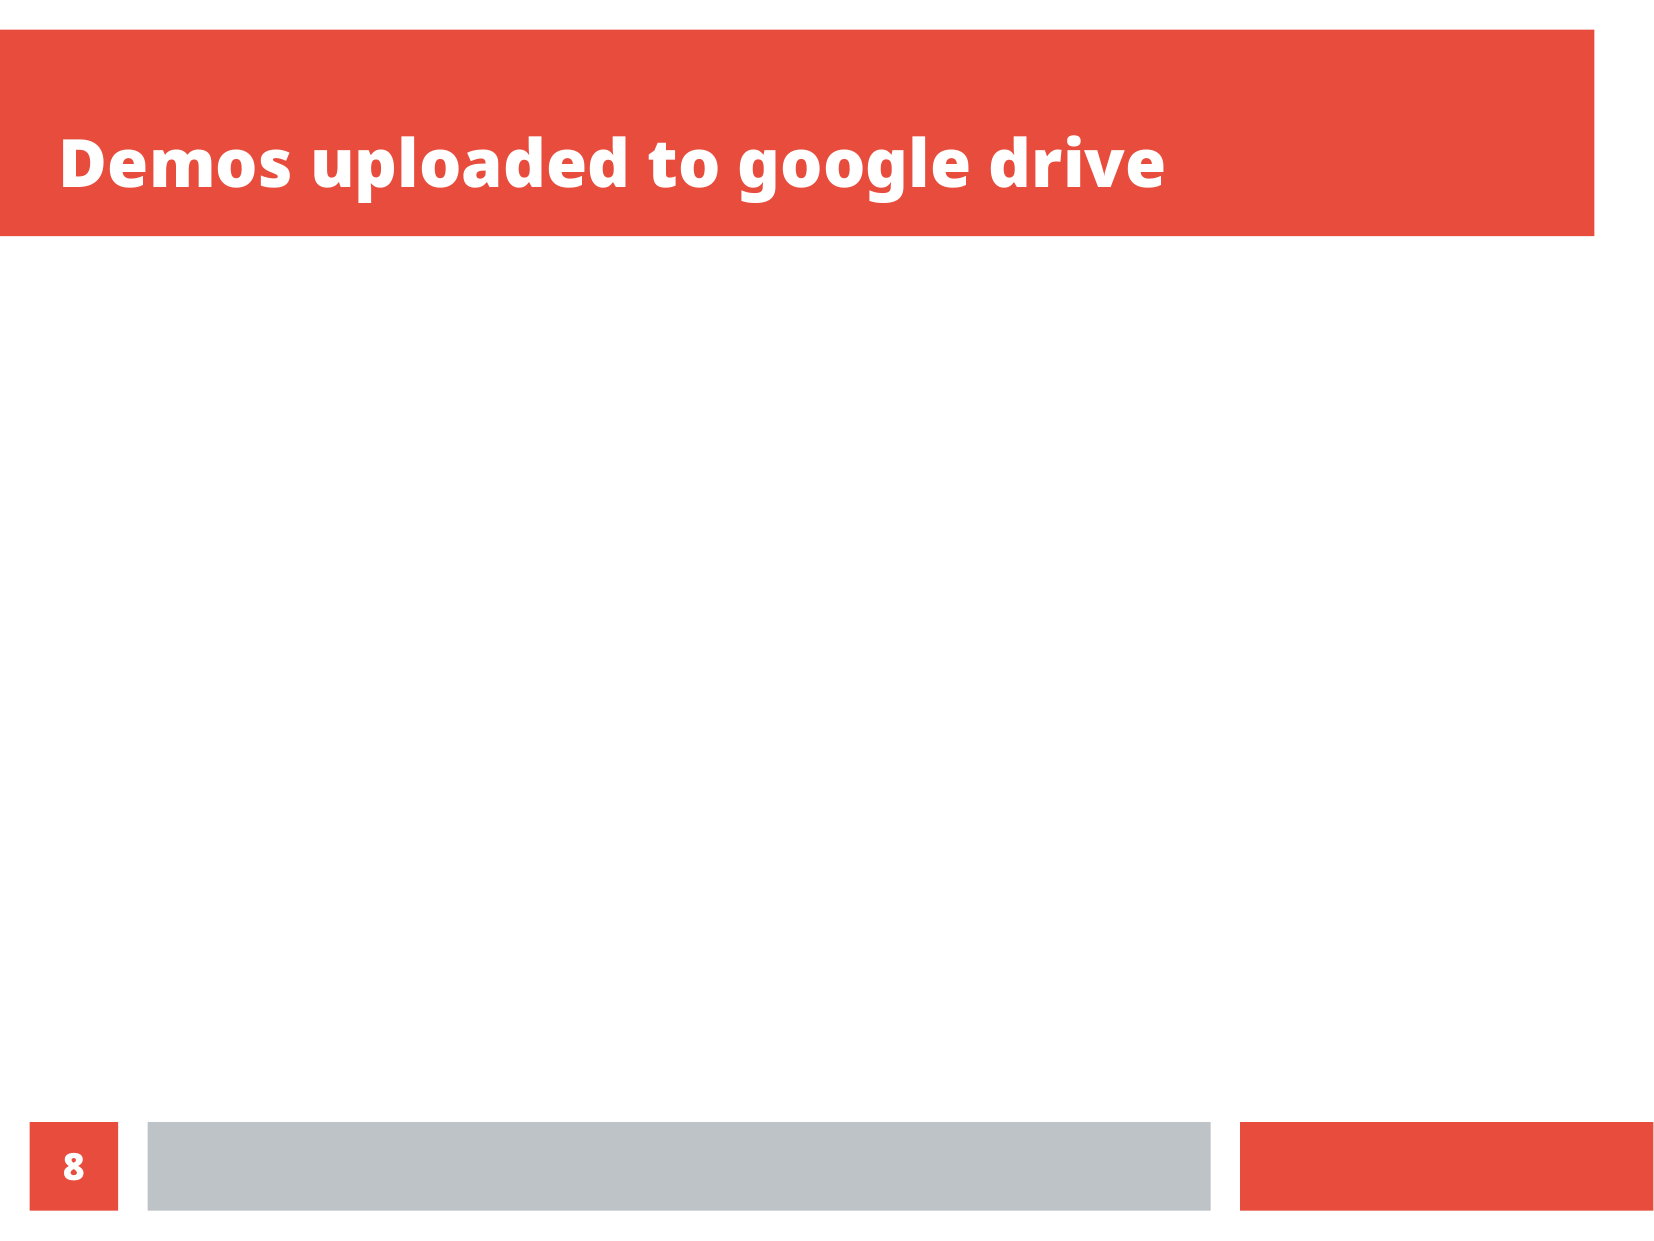

# Demos uploaded to google drive
8